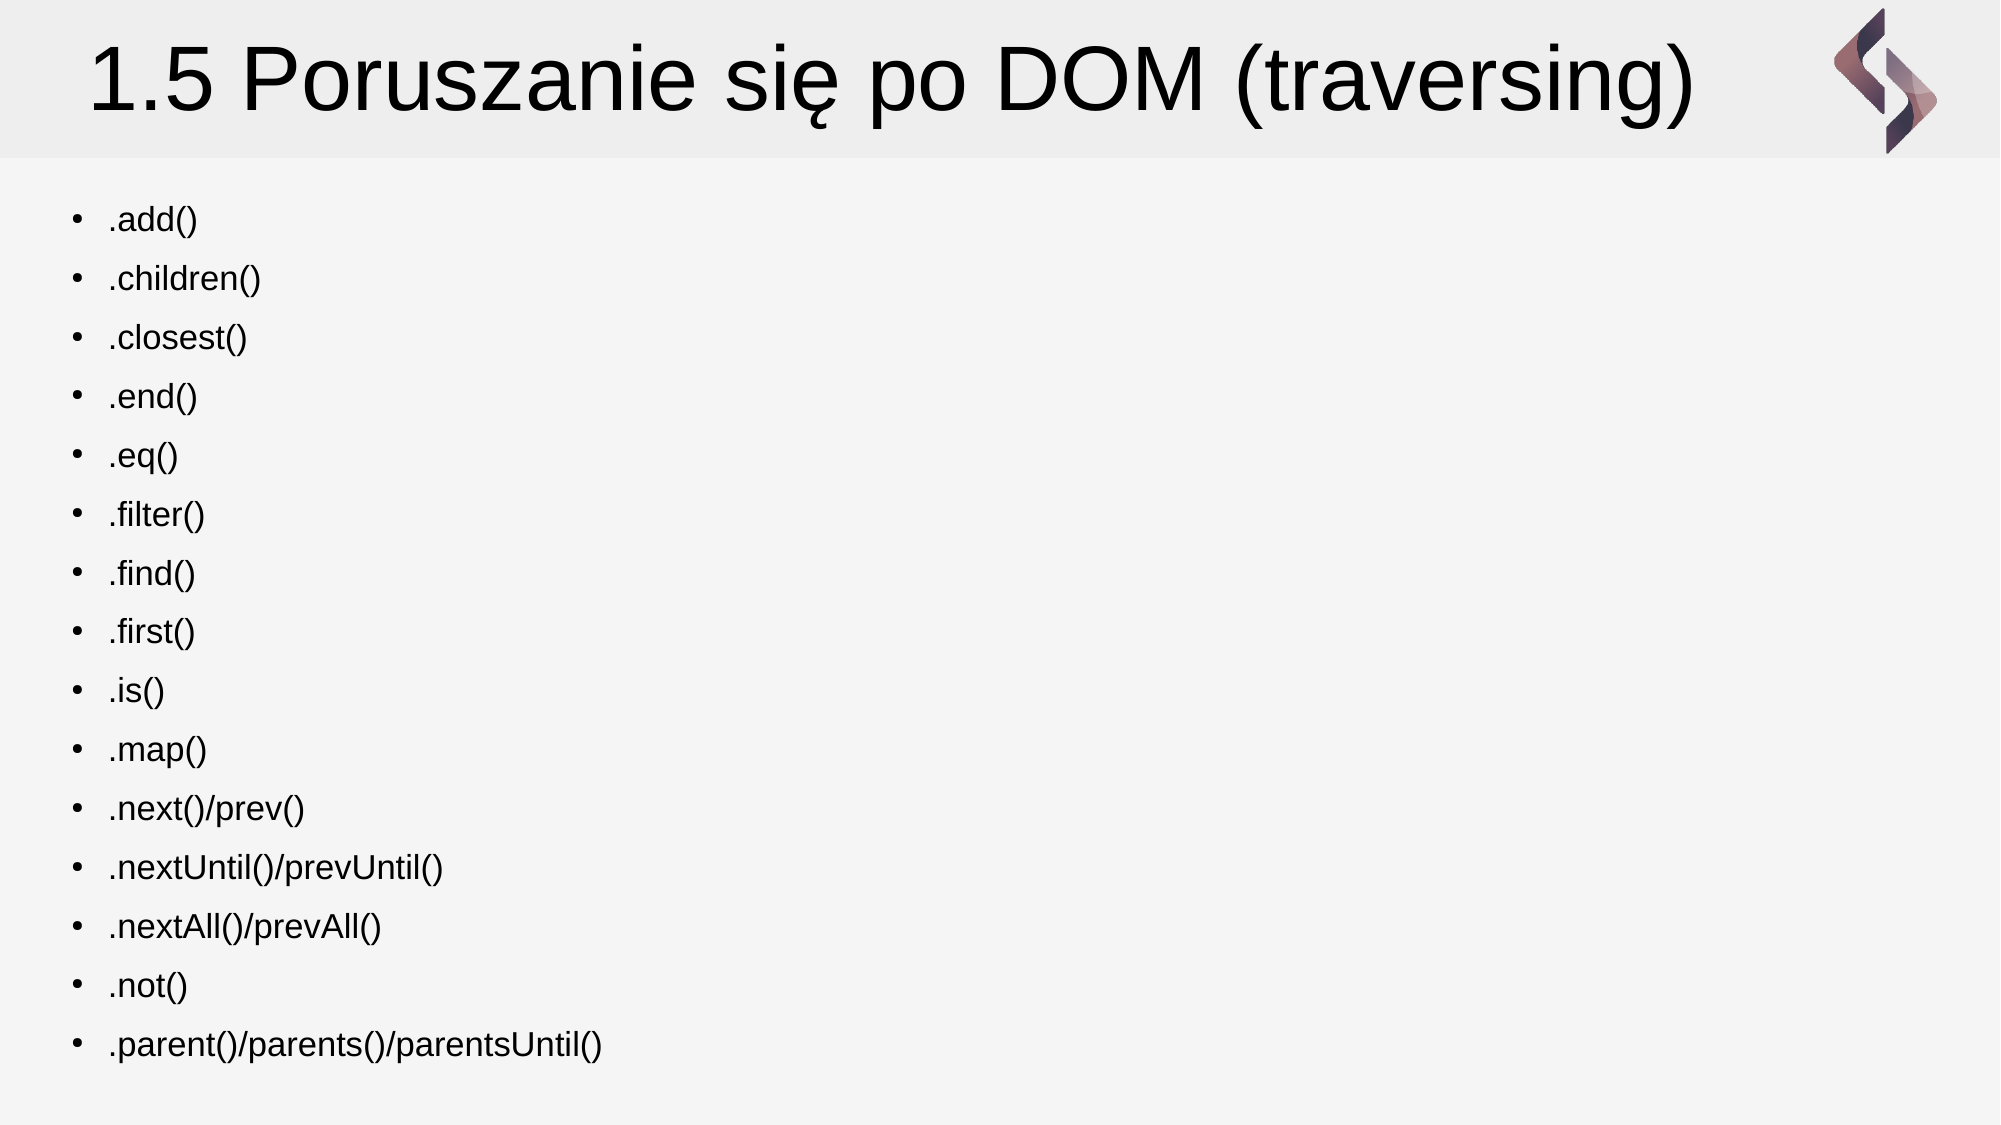

# 1.5 Poruszanie się po DOM (traversing)
.add()
.children()
.closest()
.end()
.eq()
.filter()
.find()
.first()
.is()
.map()
.next()/prev()
.nextUntil()/prevUntil()
.nextAll()/prevAll()
.not()
.parent()/parents()/parentsUntil()